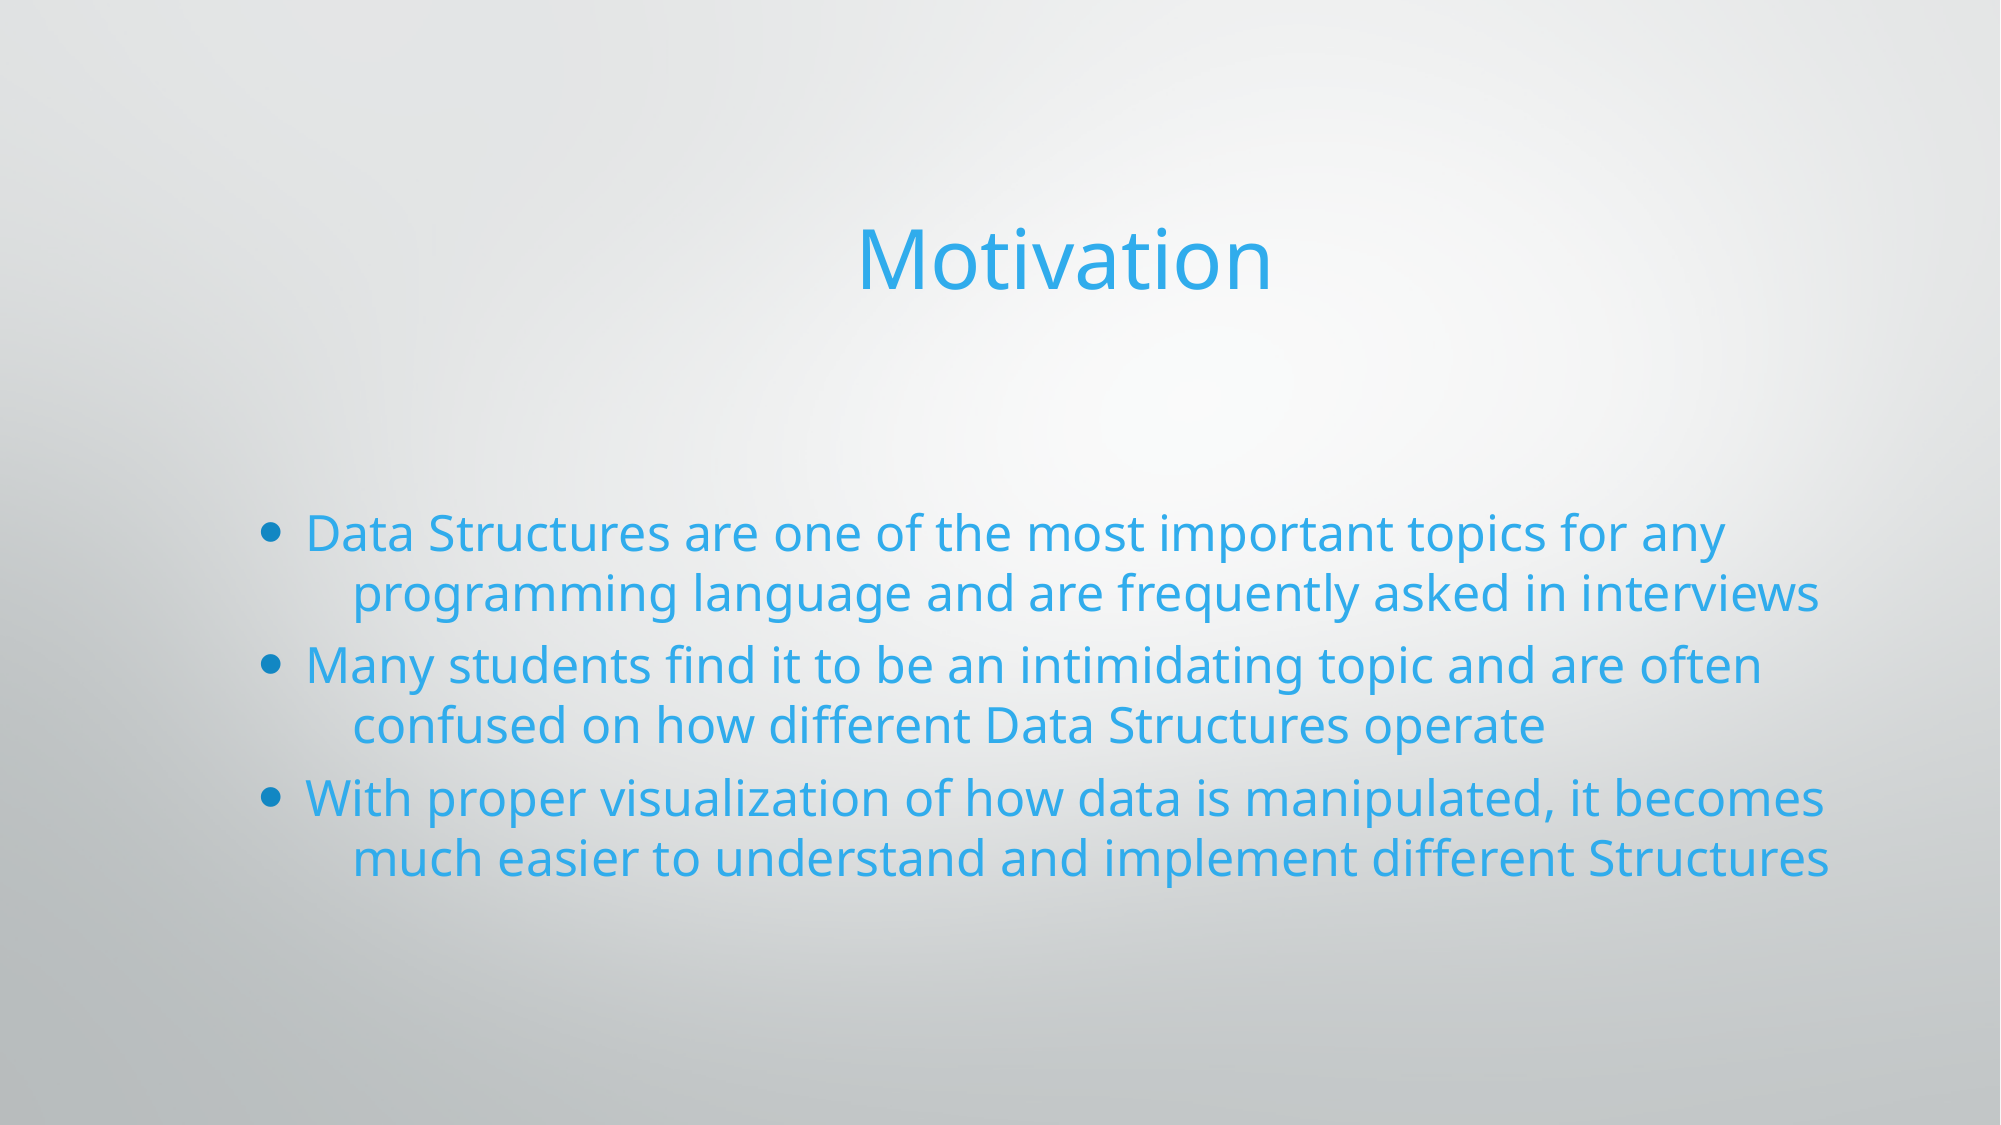

# Motivation
Data Structures are one of the most important topics for any programming language and are frequently asked in interviews
Many students find it to be an intimidating topic and are often confused on how different Data Structures operate
With proper visualization of how data is manipulated, it becomes much easier to understand and implement different Structures